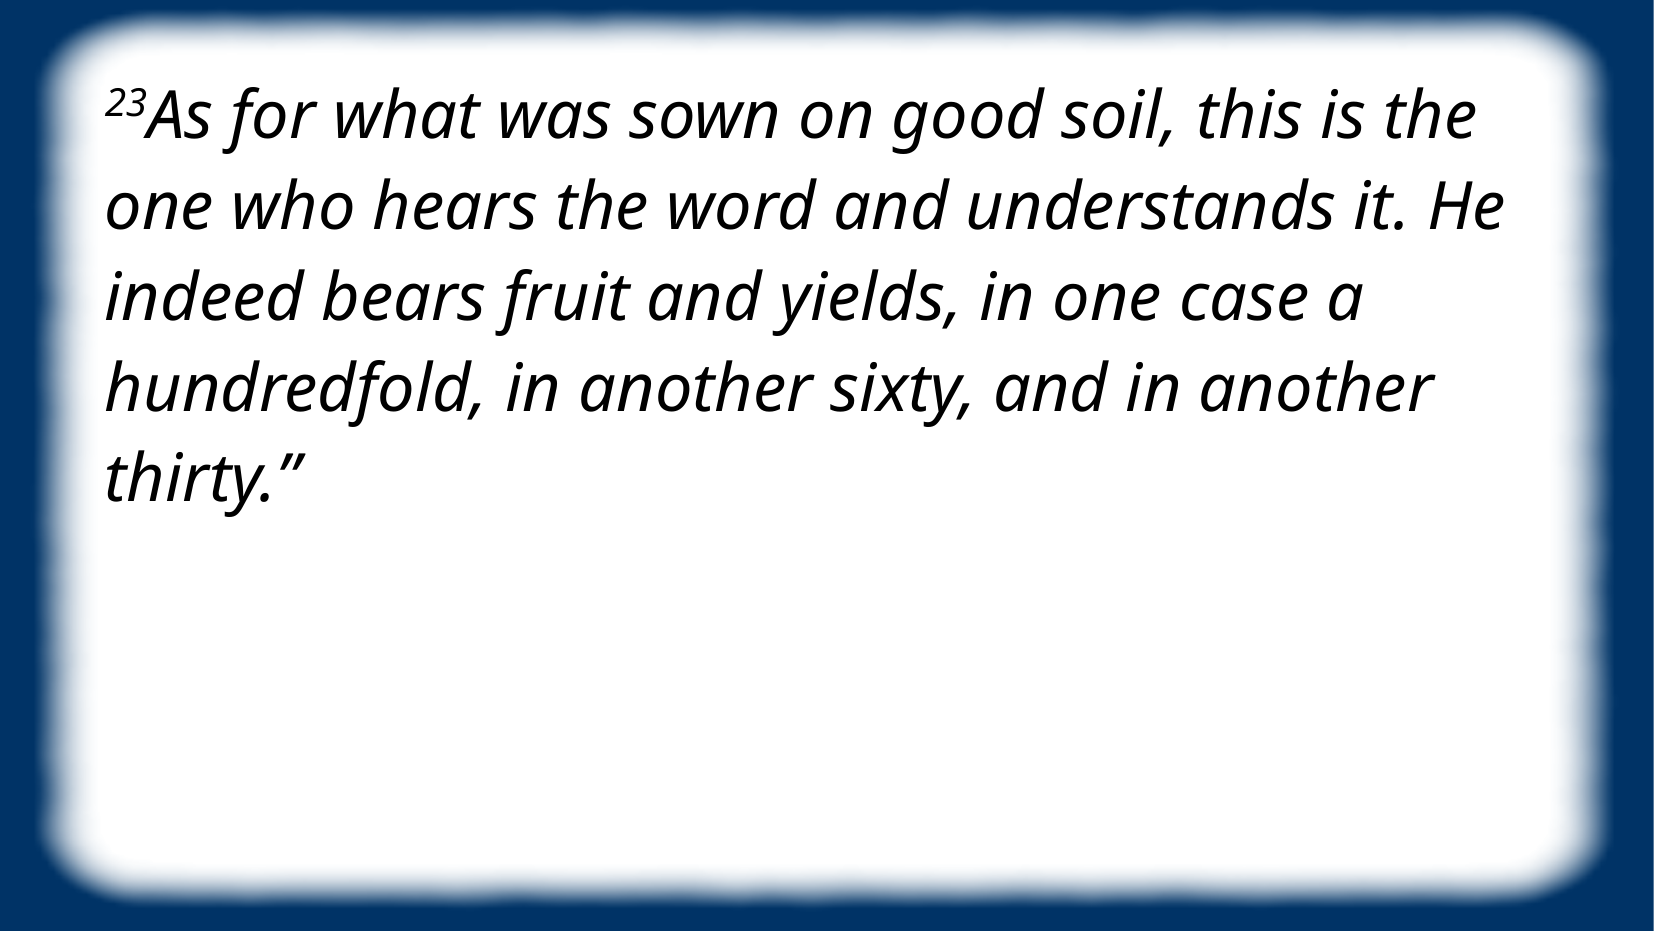

23As for what was sown on good soil, this is the one who hears the word and understands it. He indeed bears fruit and yields, in one case a hundredfold, in another sixty, and in another thirty.”